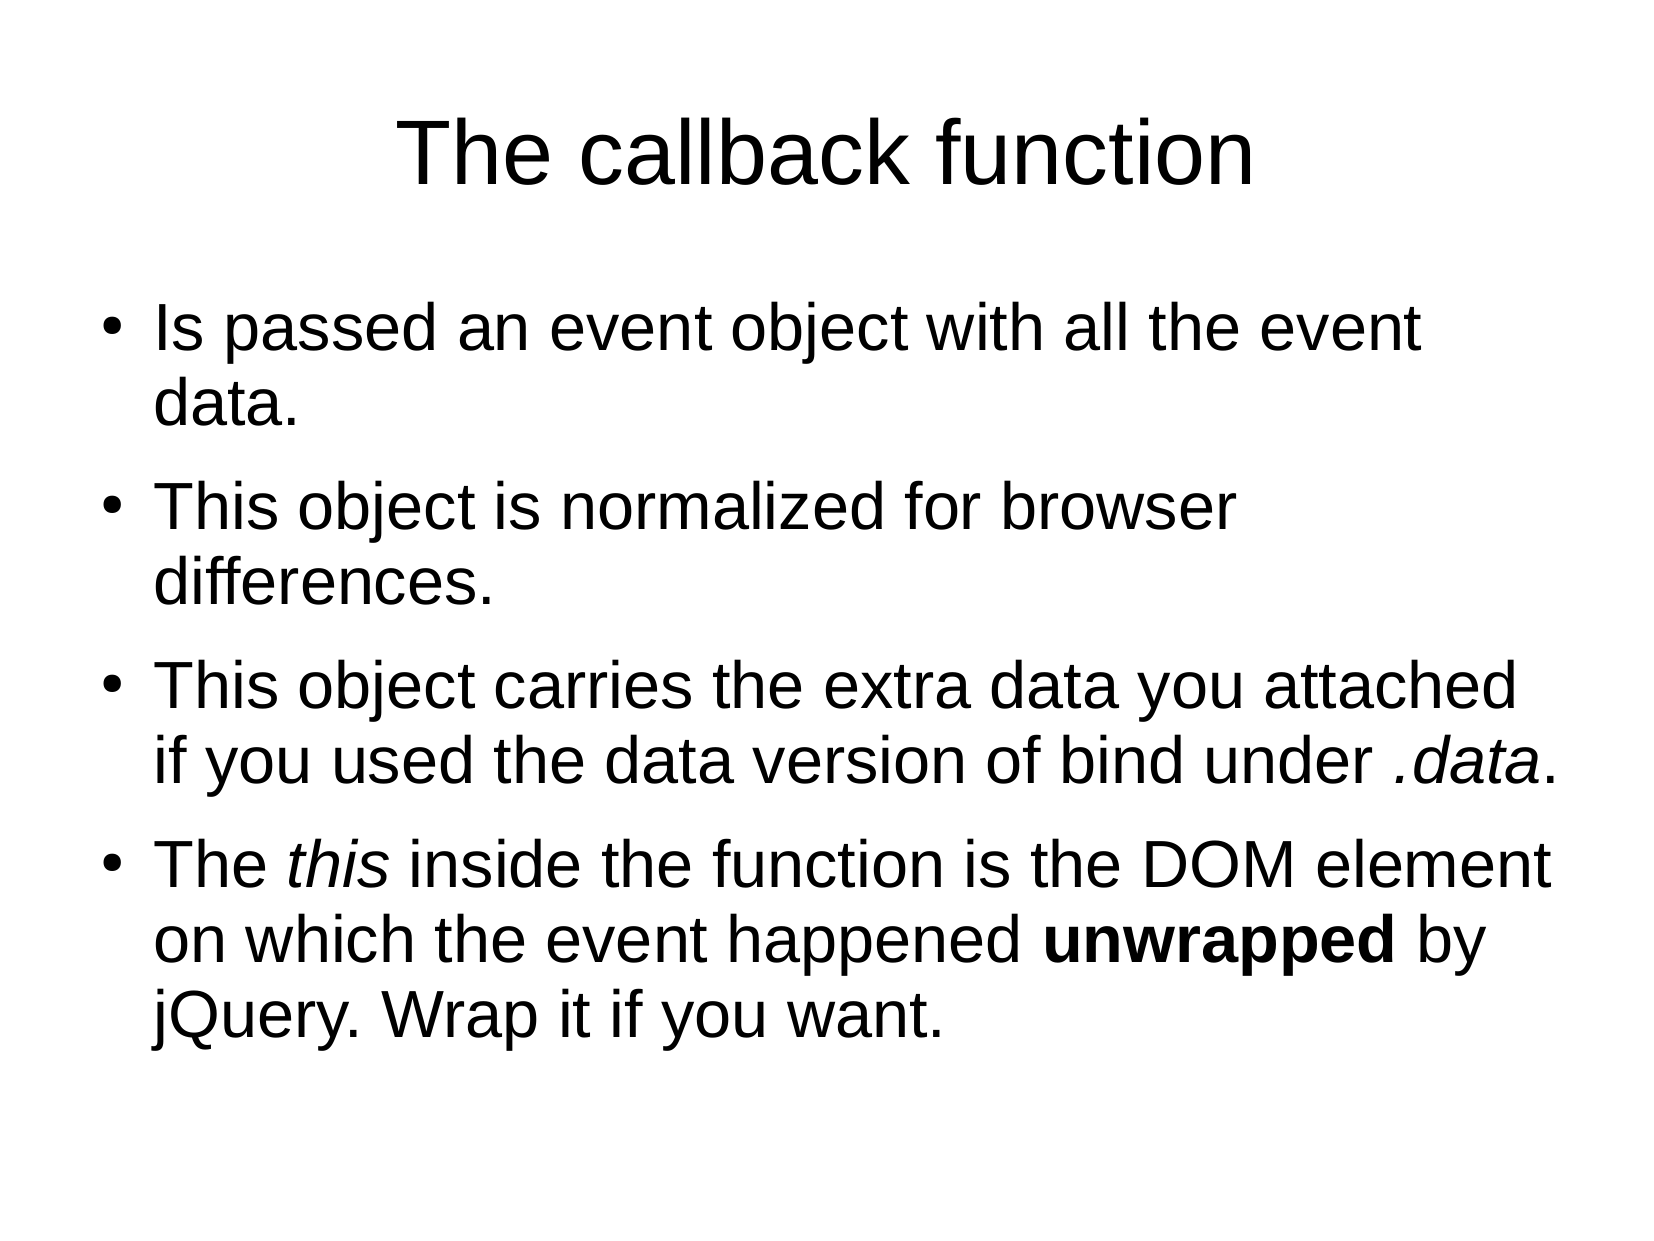

# The callback function
Is passed an event object with all the event data.
This object is normalized for browser differences.
This object carries the extra data you attached if you used the data version of bind under .data.
The this inside the function is the DOM element on which the event happened unwrapped by jQuery. Wrap it if you want.